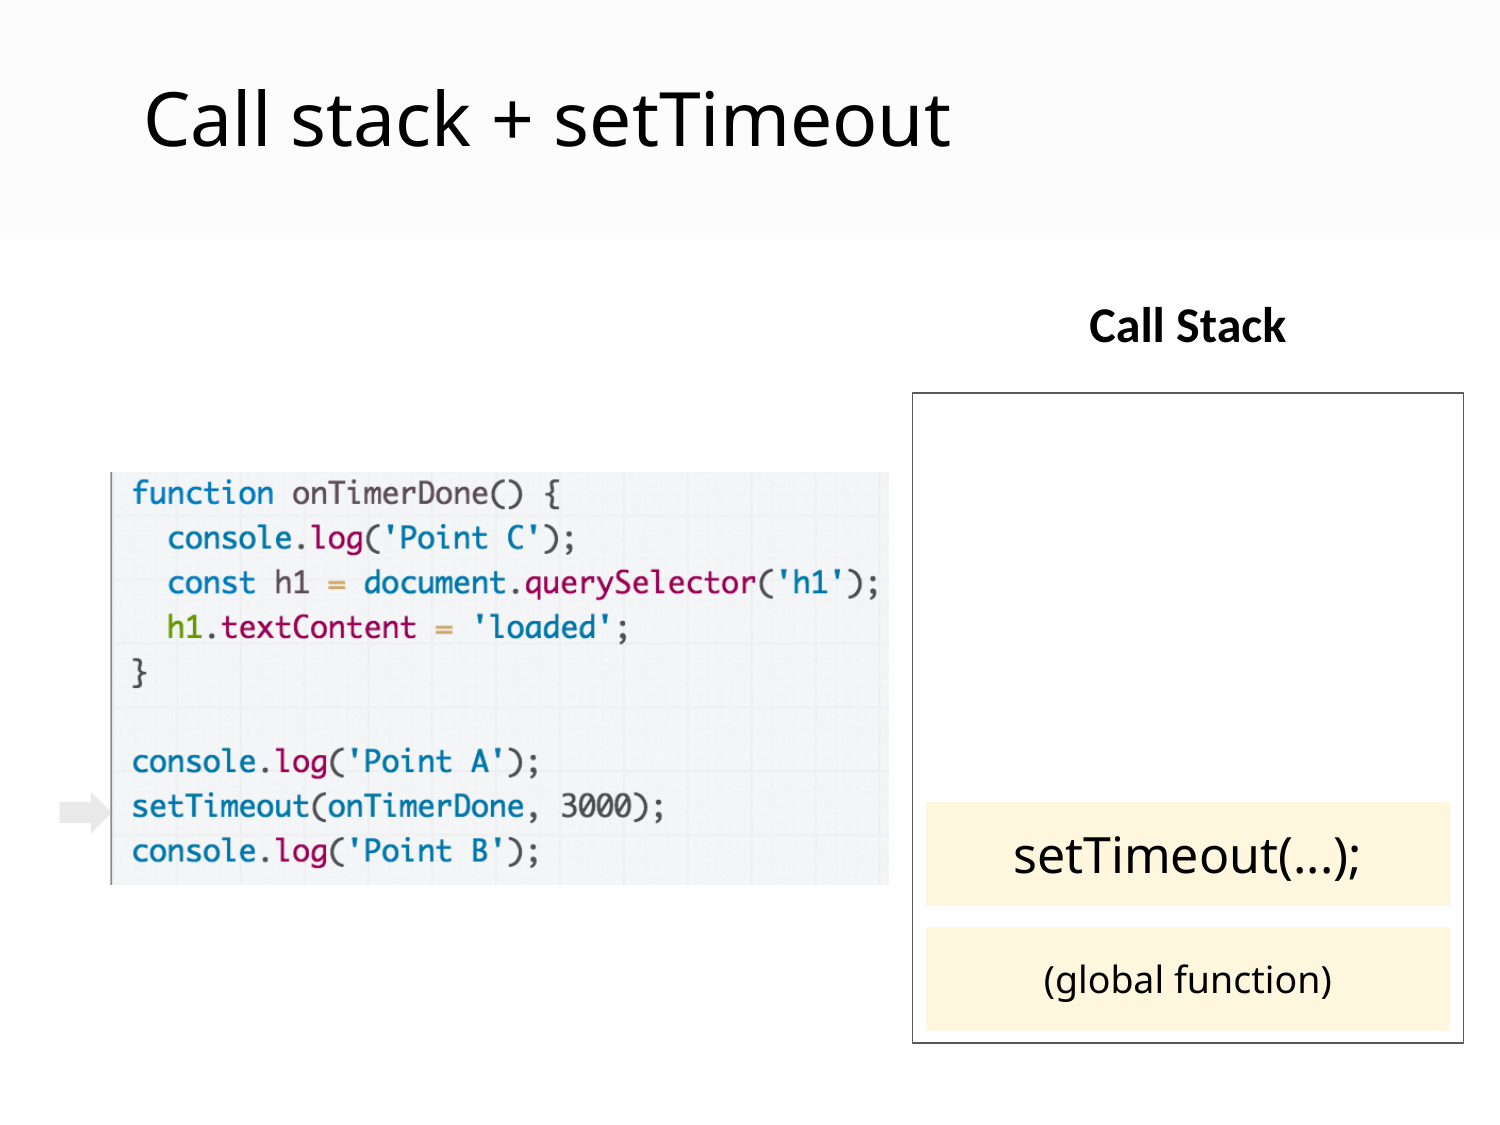

# Call stack + setTimeout
Call Stack
setTimeout(...);
(global function)